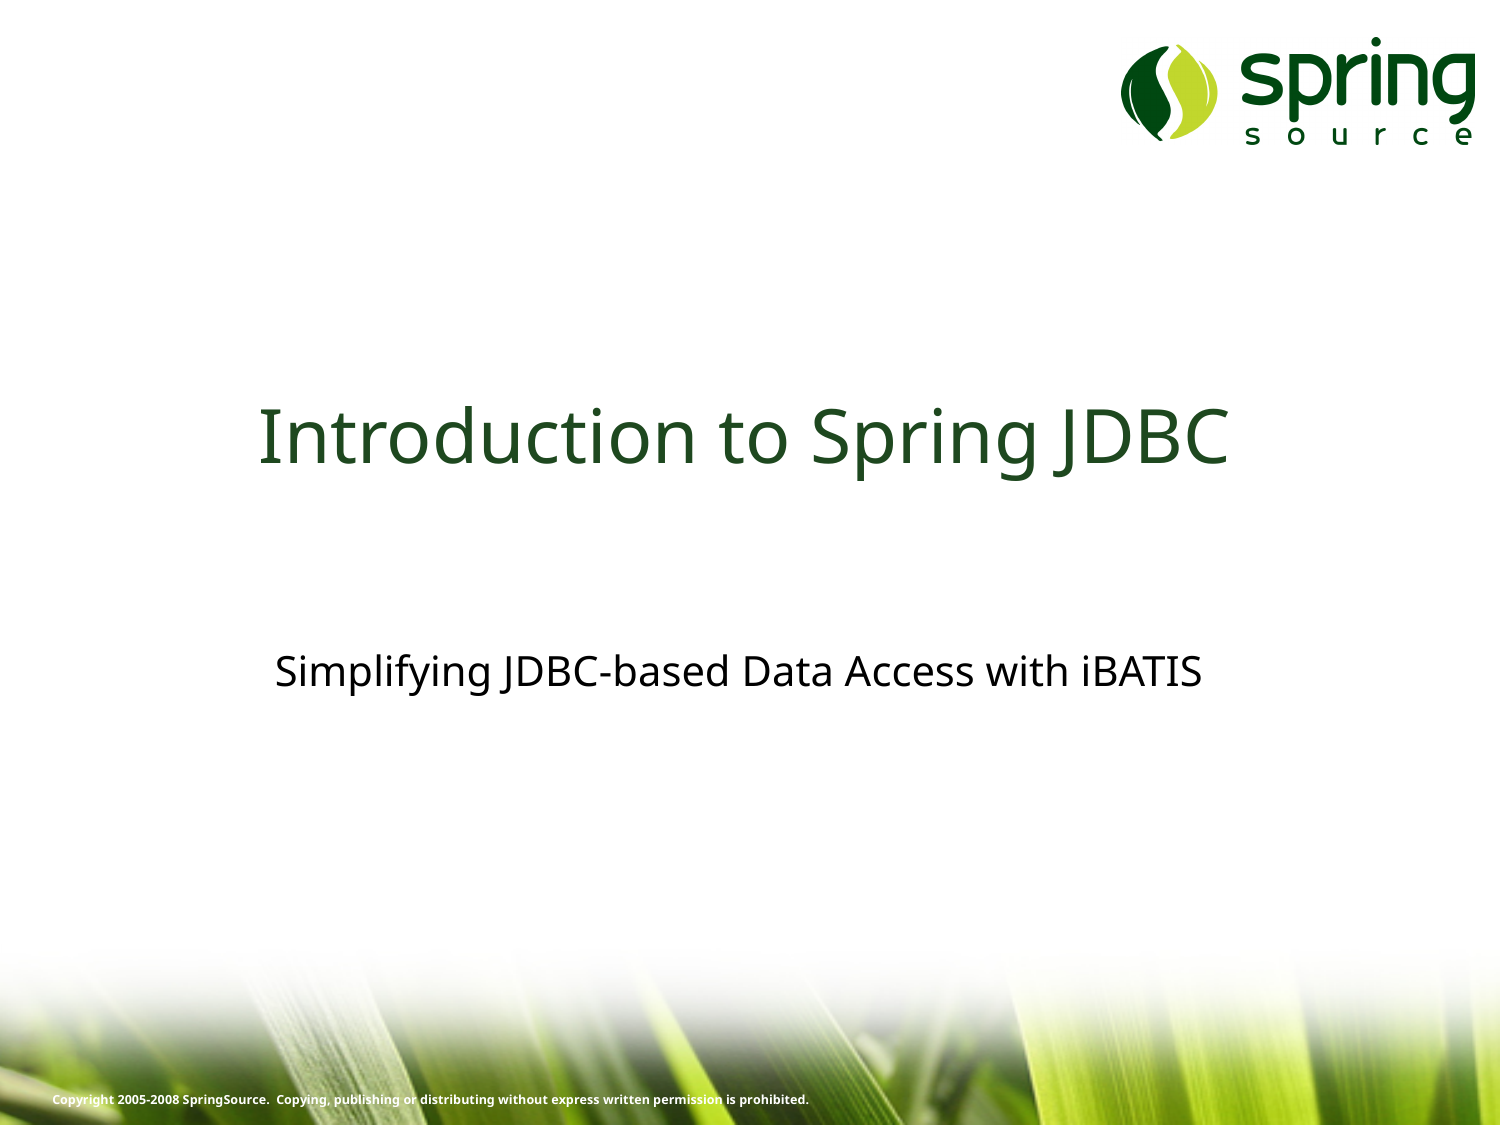

# Introduction to Spring JDBC
Simplifying JDBC-based Data Access with iBATIS